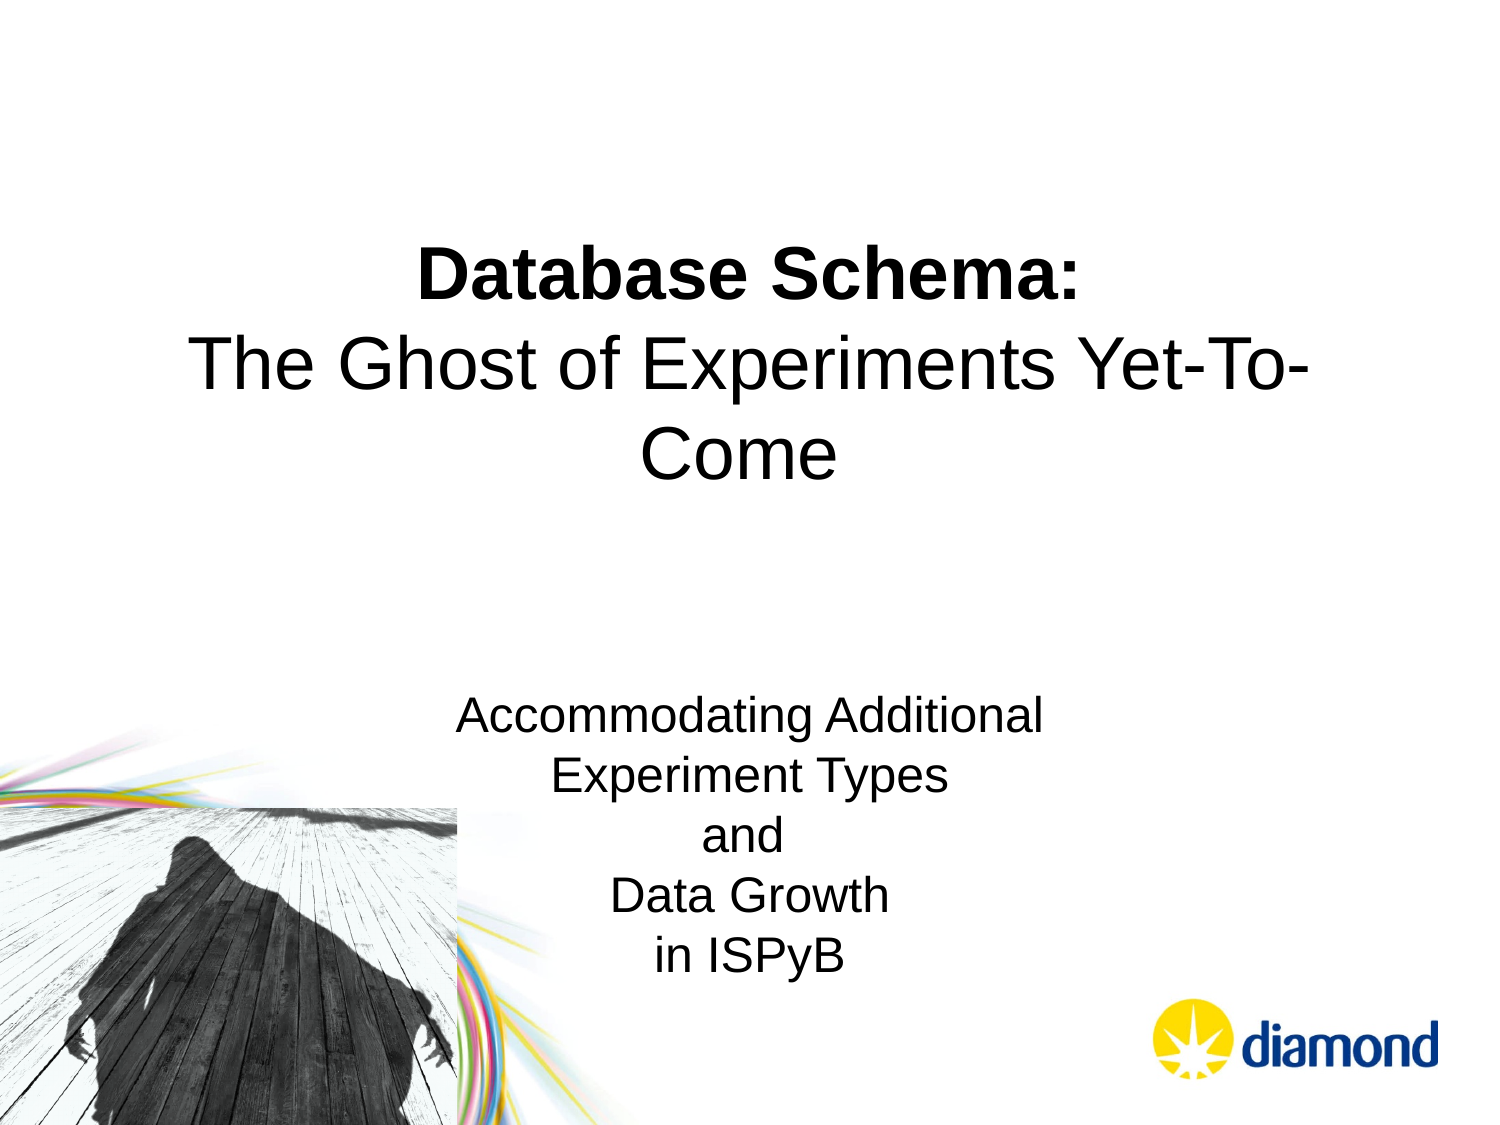

# Database Schema: The Ghost of Experiments Yet-To-Come
Accommodating Additional
 Experiment Types
and
Data Growth
in ISPyB